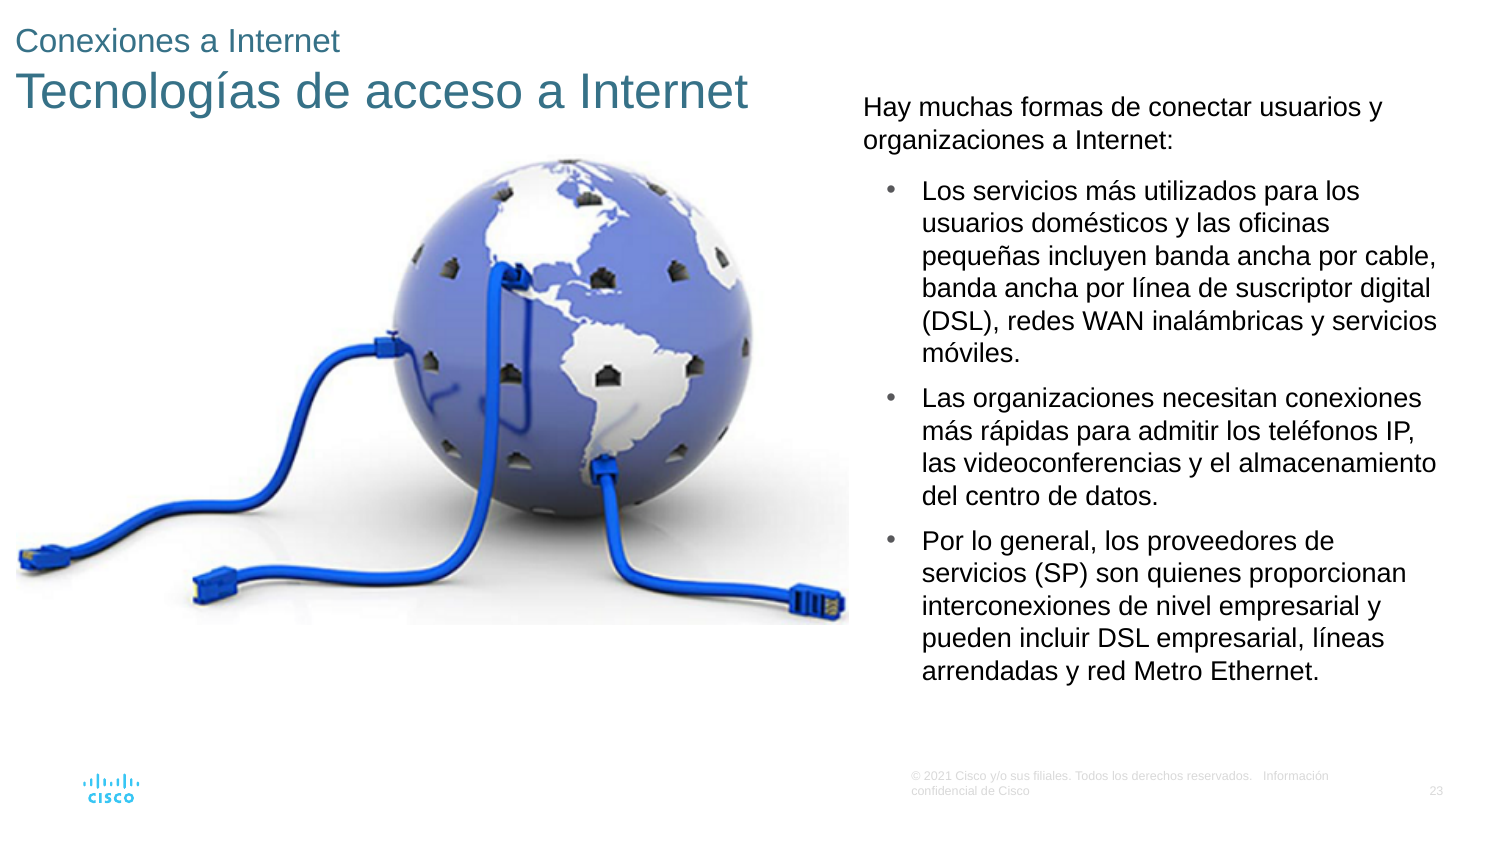

# Conexiones a Internet Tecnologías de acceso a Internet
Hay muchas formas de conectar usuarios y organizaciones a Internet:
Los servicios más utilizados para los usuarios domésticos y las oficinas pequeñas incluyen banda ancha por cable, banda ancha por línea de suscriptor digital (DSL), redes WAN inalámbricas y servicios móviles.
Las organizaciones necesitan conexiones más rápidas para admitir los teléfonos IP, las videoconferencias y el almacenamiento del centro de datos.
Por lo general, los proveedores de servicios (SP) son quienes proporcionan interconexiones de nivel empresarial y pueden incluir DSL empresarial, líneas arrendadas y red Metro Ethernet.